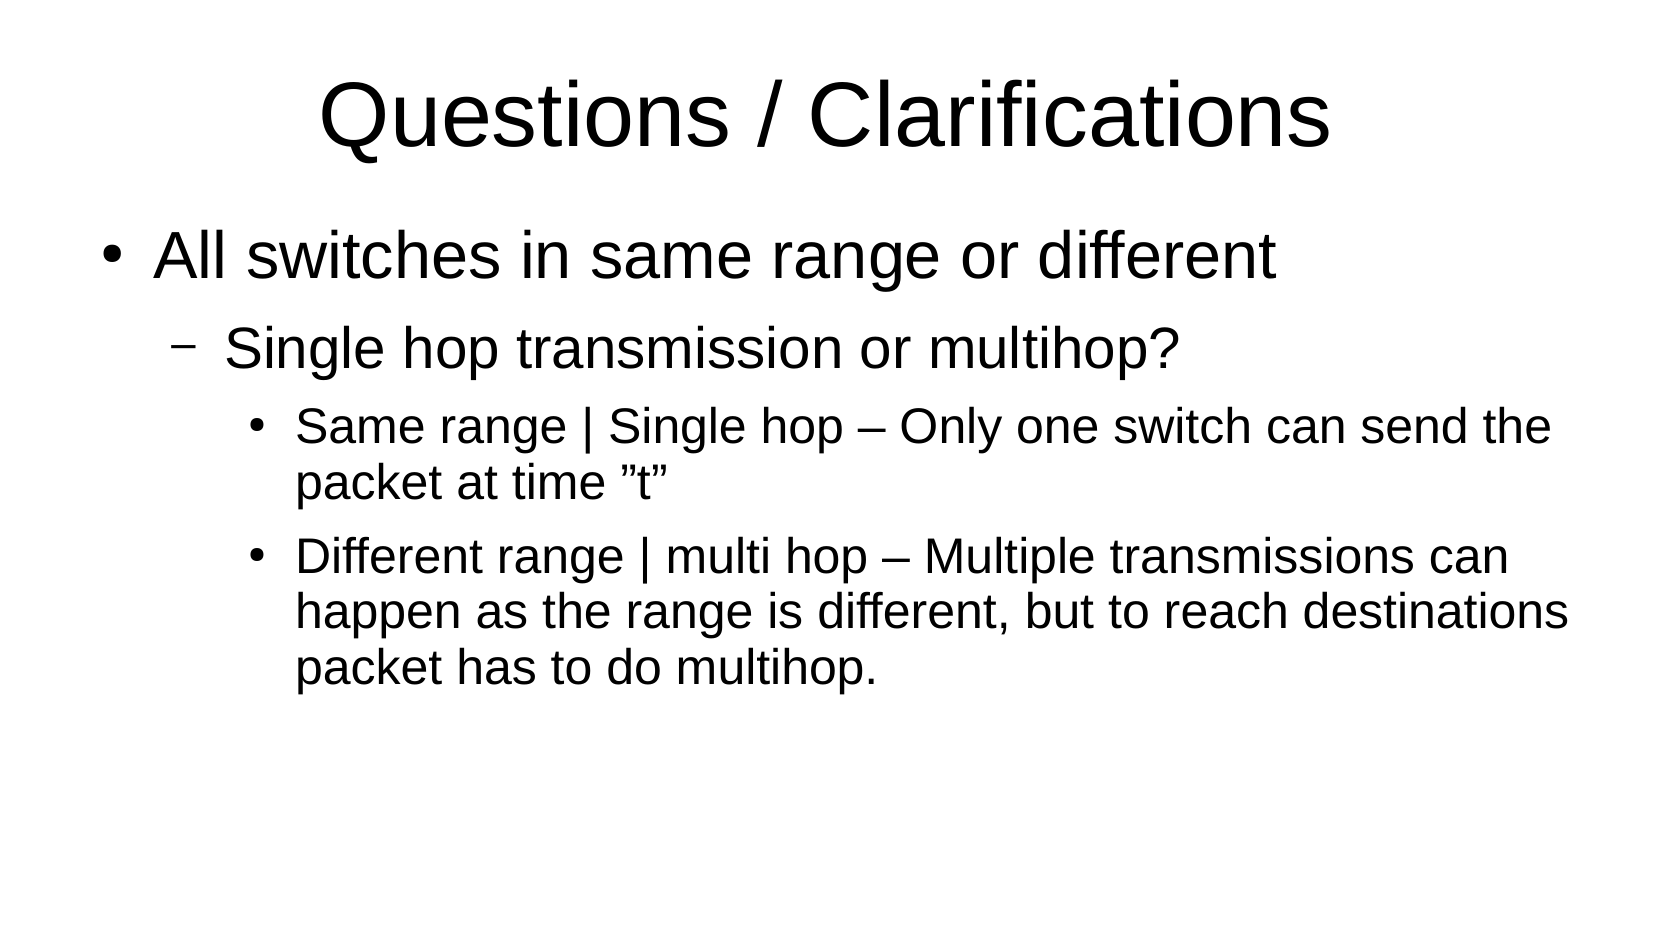

# Questions / Clarifications
All switches in same range or different
Single hop transmission or multihop?
Same range | Single hop – Only one switch can send the packet at time ”t”
Different range | multi hop – Multiple transmissions can happen as the range is different, but to reach destinations packet has to do multihop.